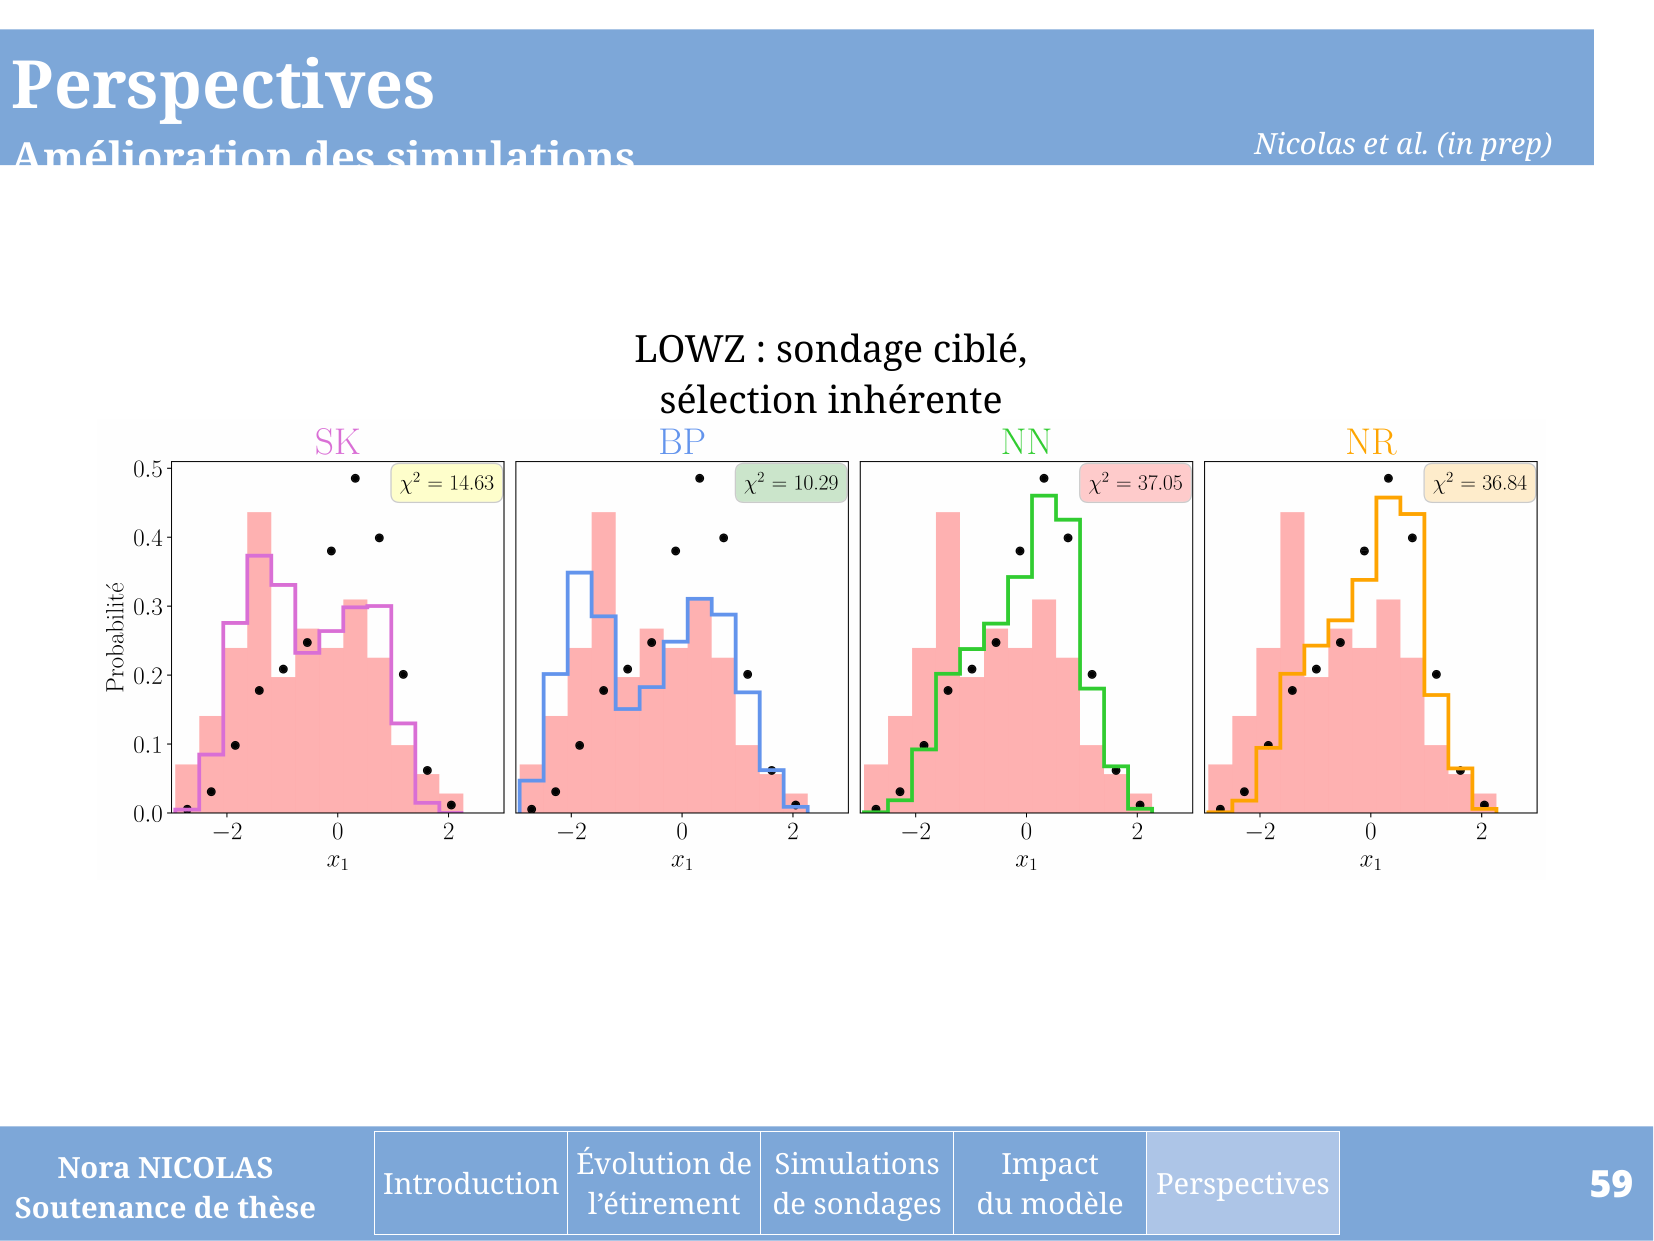

# Perspectives Amélioration des simulations
Nicolas et al. (in prep)
LOWZ : sondage ciblé,
sélection inhérente
59
Introduction
Évolution de
l’étirement
Simulations
de sondages
Impact
du modèle
Perspectives